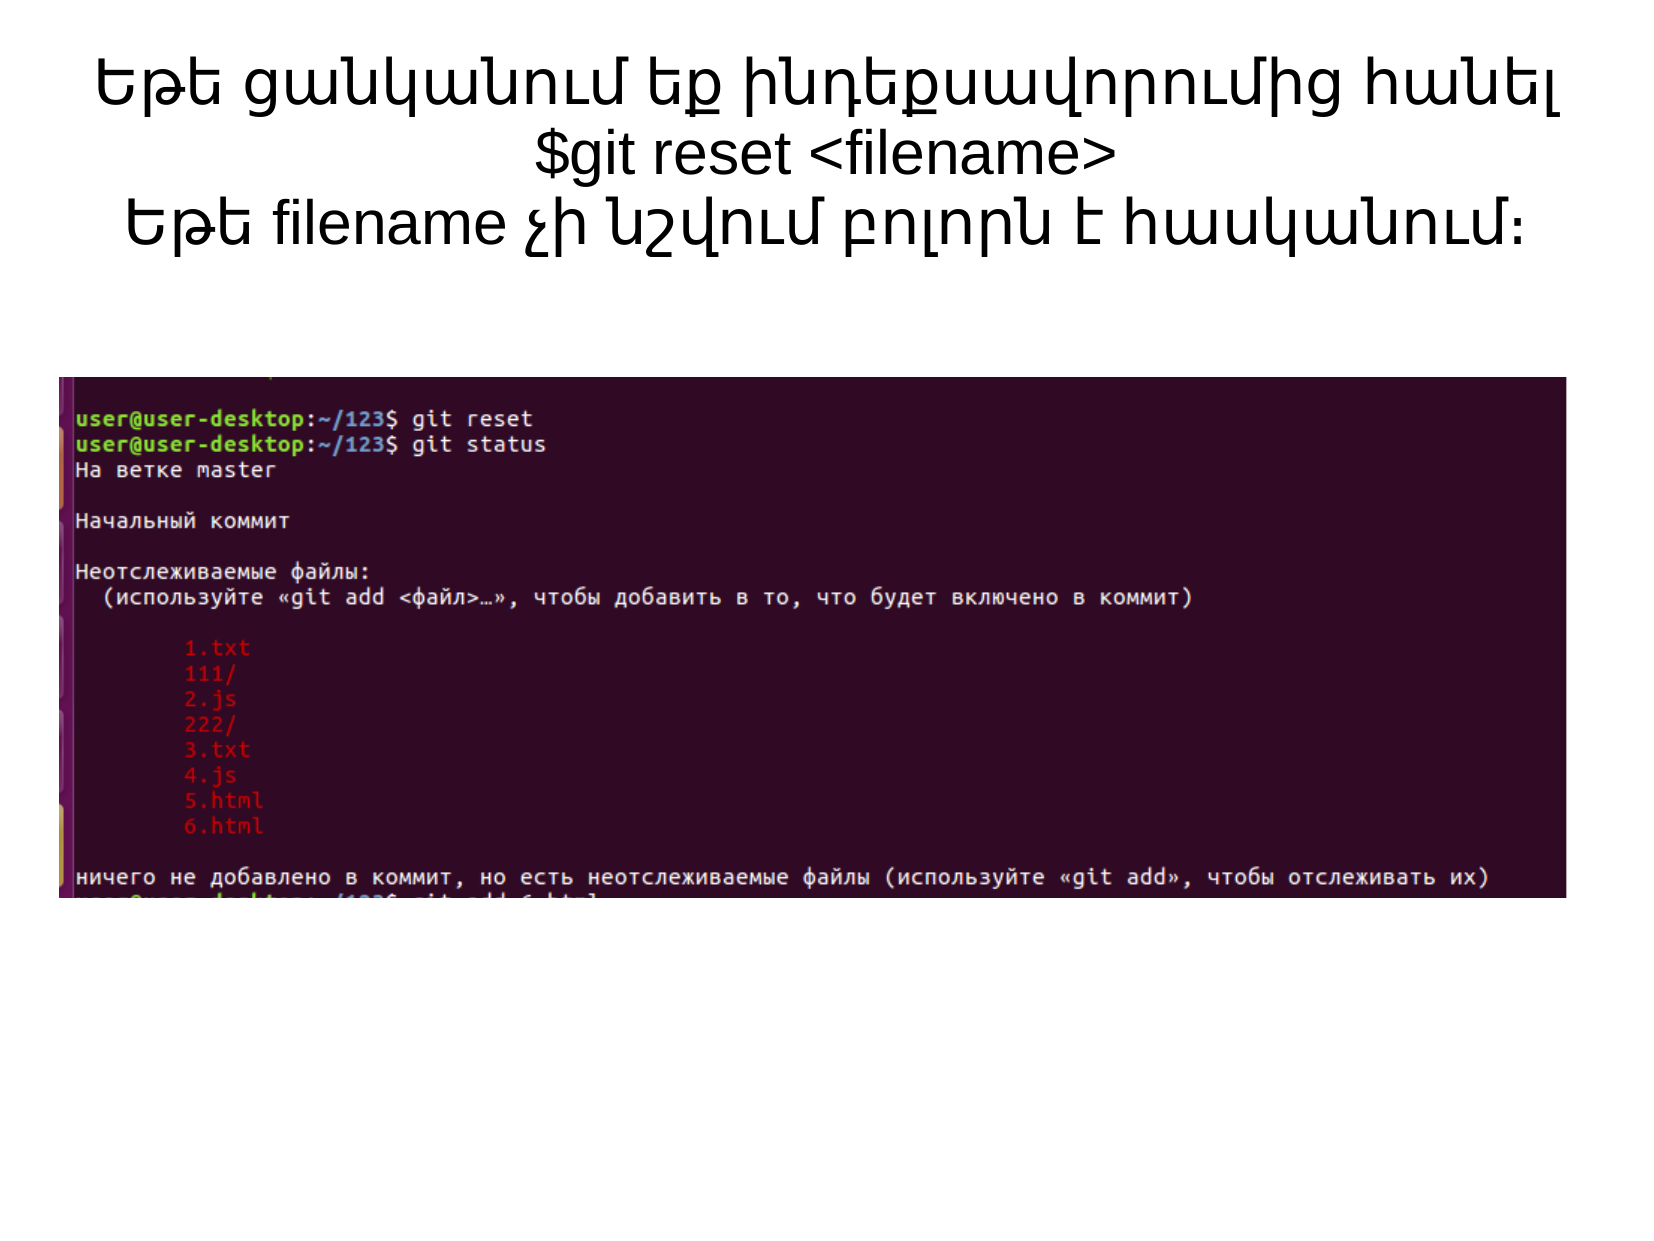

# Եթե ցանկանում եք ինդեքսավորումից հանել $git reset <filename> Եթե filename չի նշվում բոլորն է հասկանում։